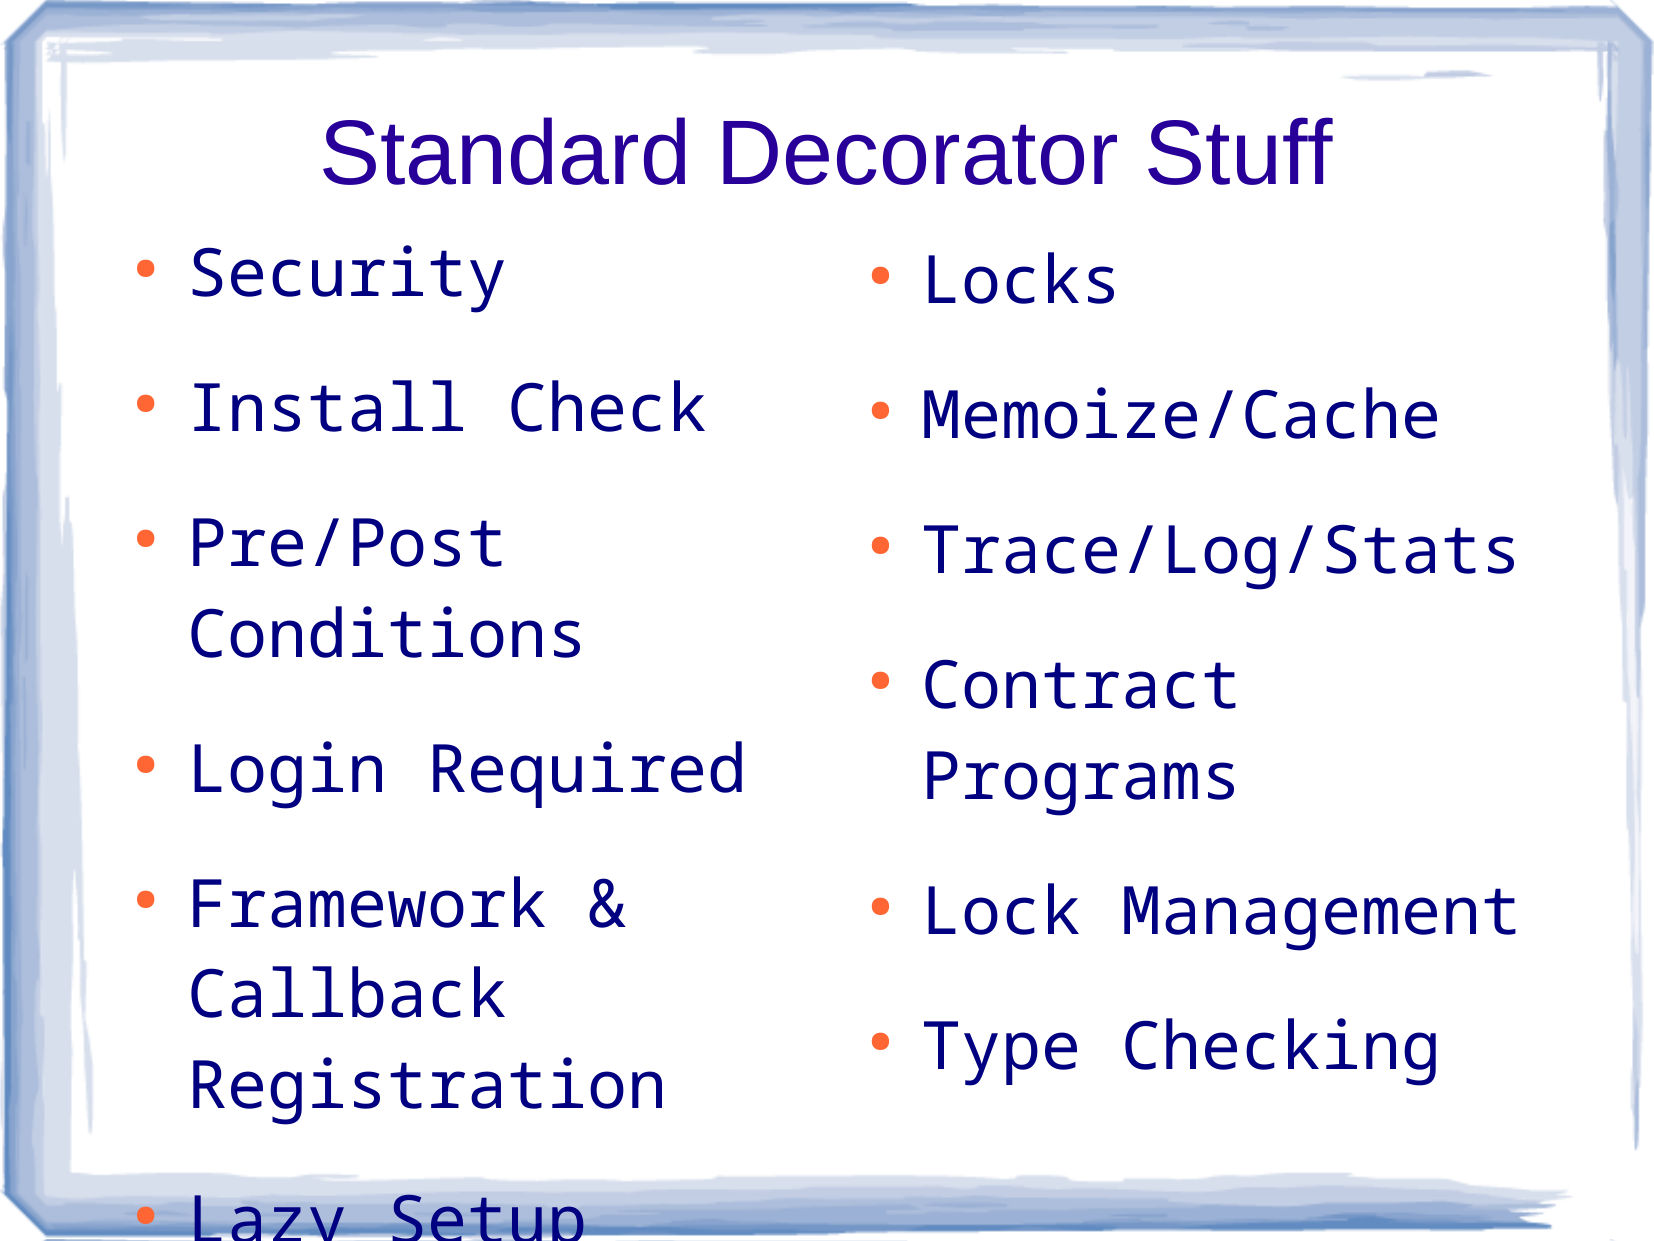

# Standard Decorator Stuff
Security
Install Check
Pre/Post Conditions
Login Required
Framework & Callback Registration
Lazy Setup
Locks
Memoize/Cache
Trace/Log/Stats
Contract Programs
Lock Management
Type Checking